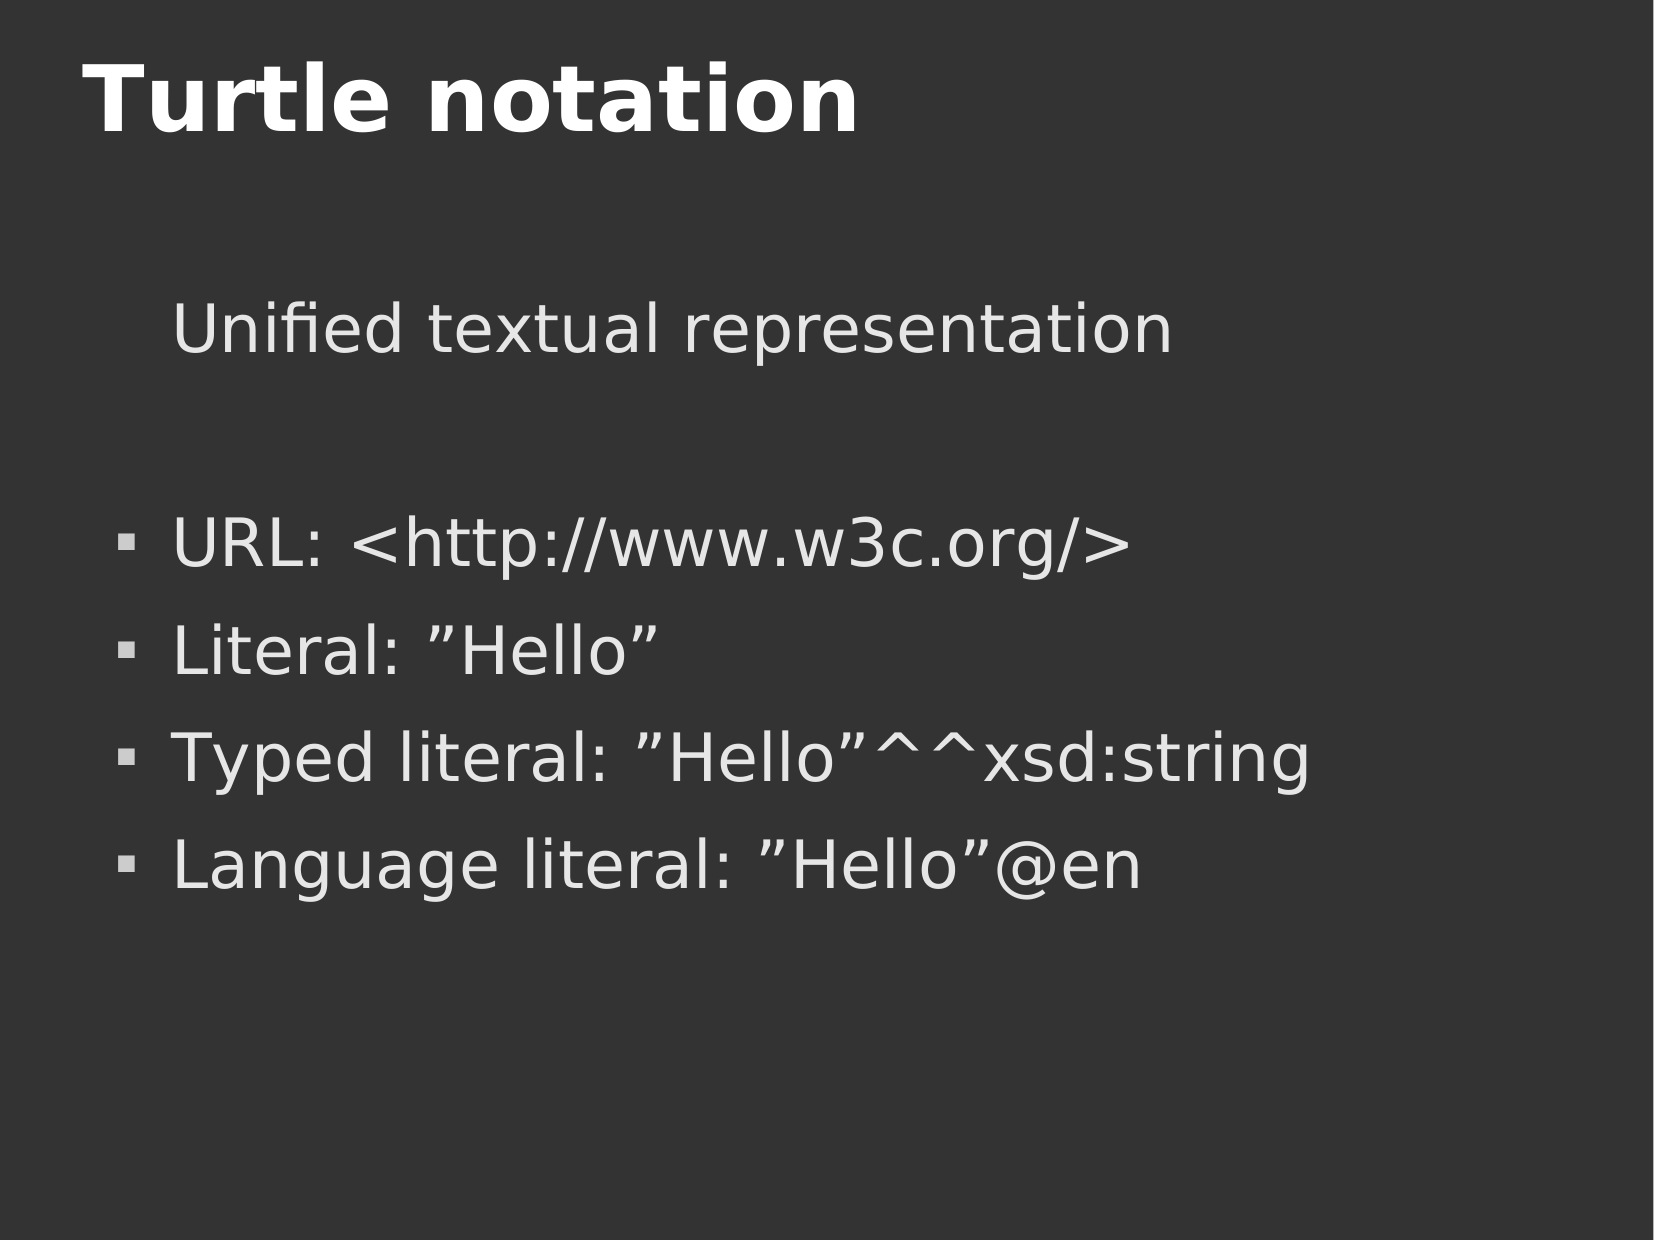

# Turtle notation
Unified textual representation
URL: <http://www.w3c.org/>
Literal: ”Hello”
Typed literal: ”Hello”^^xsd:string
Language literal: ”Hello”@en